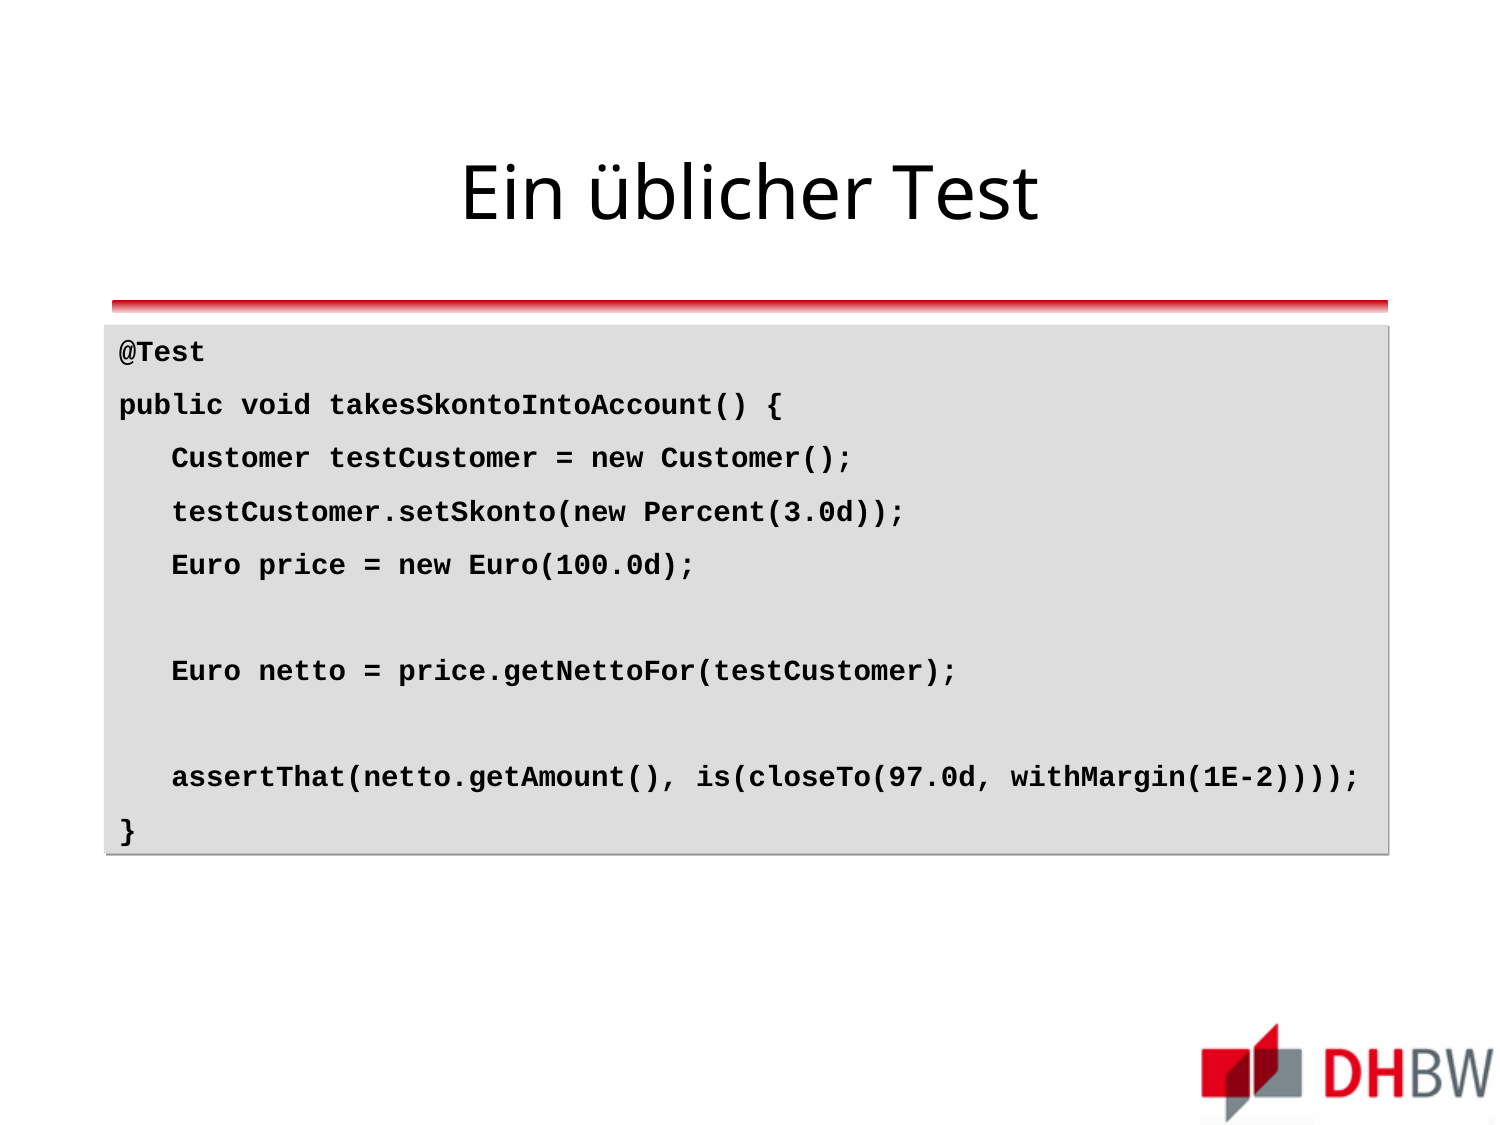

# Ein üblicher Test
@Test
public void takesSkontoIntoAccount() {
 Customer testCustomer = new Customer();
 testCustomer.setSkonto(new Percent(3.0d));
 Euro price = new Euro(100.0d);
 Euro netto = price.getNettoFor(testCustomer);
 assertThat(netto.getAmount(), is(closeTo(97.0d, withMargin(1E-2))));
}